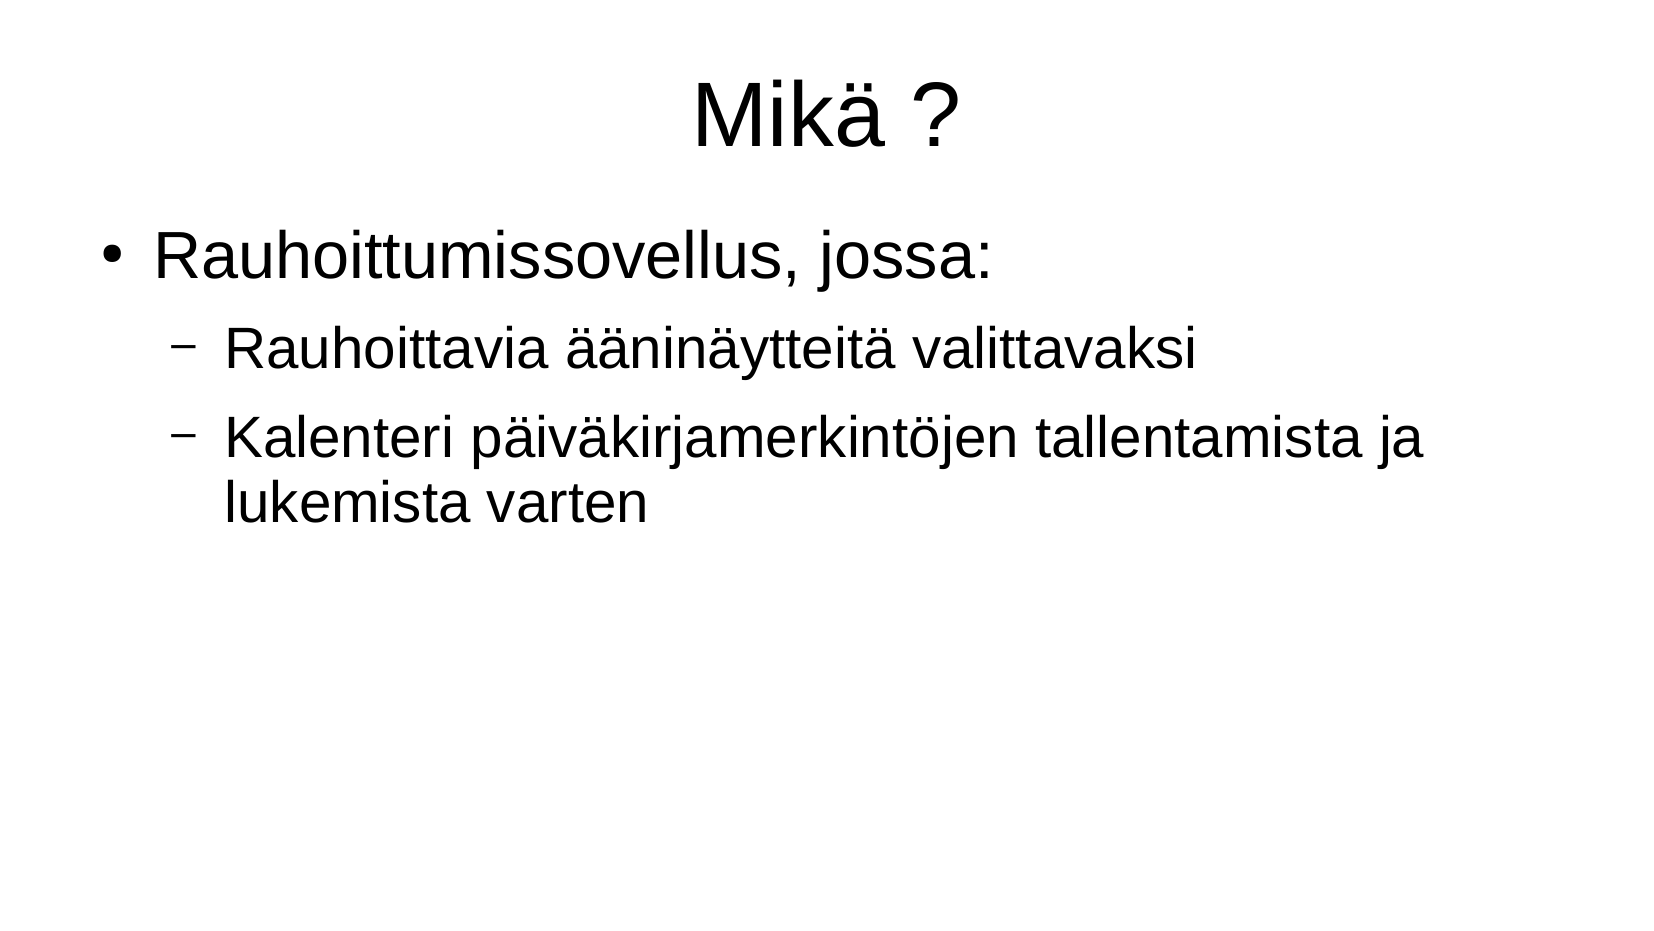

# Mikä ?
Rauhoittumissovellus, jossa:
Rauhoittavia ääninäytteitä valittavaksi
Kalenteri päiväkirjamerkintöjen tallentamista ja lukemista varten